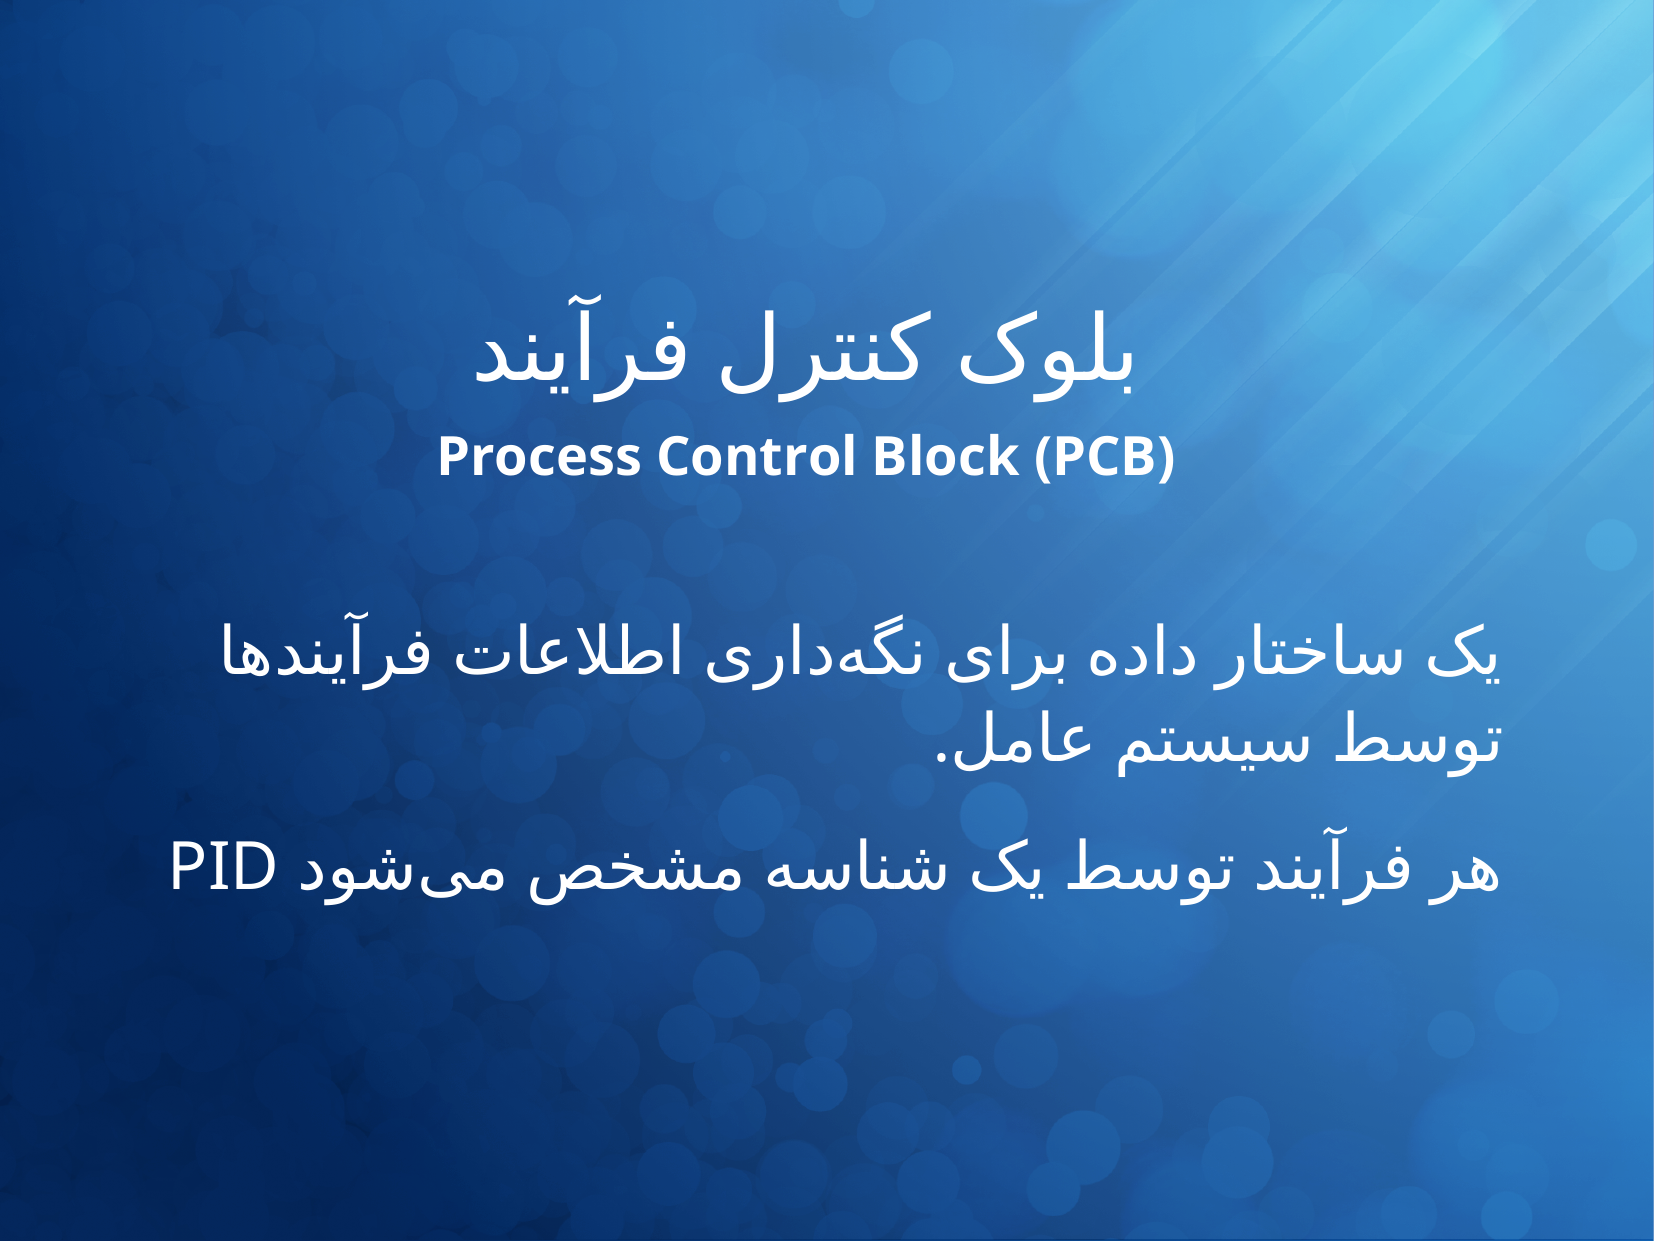

# بلوک کنترل فرآیند Process Control Block (PCB)
یک ساختار داده برای نگه‌داری اطلاعات فرآیندها توسط سیستم عامل.
هر فرآیند توسط یک شناسه مشخص می‌شود PID